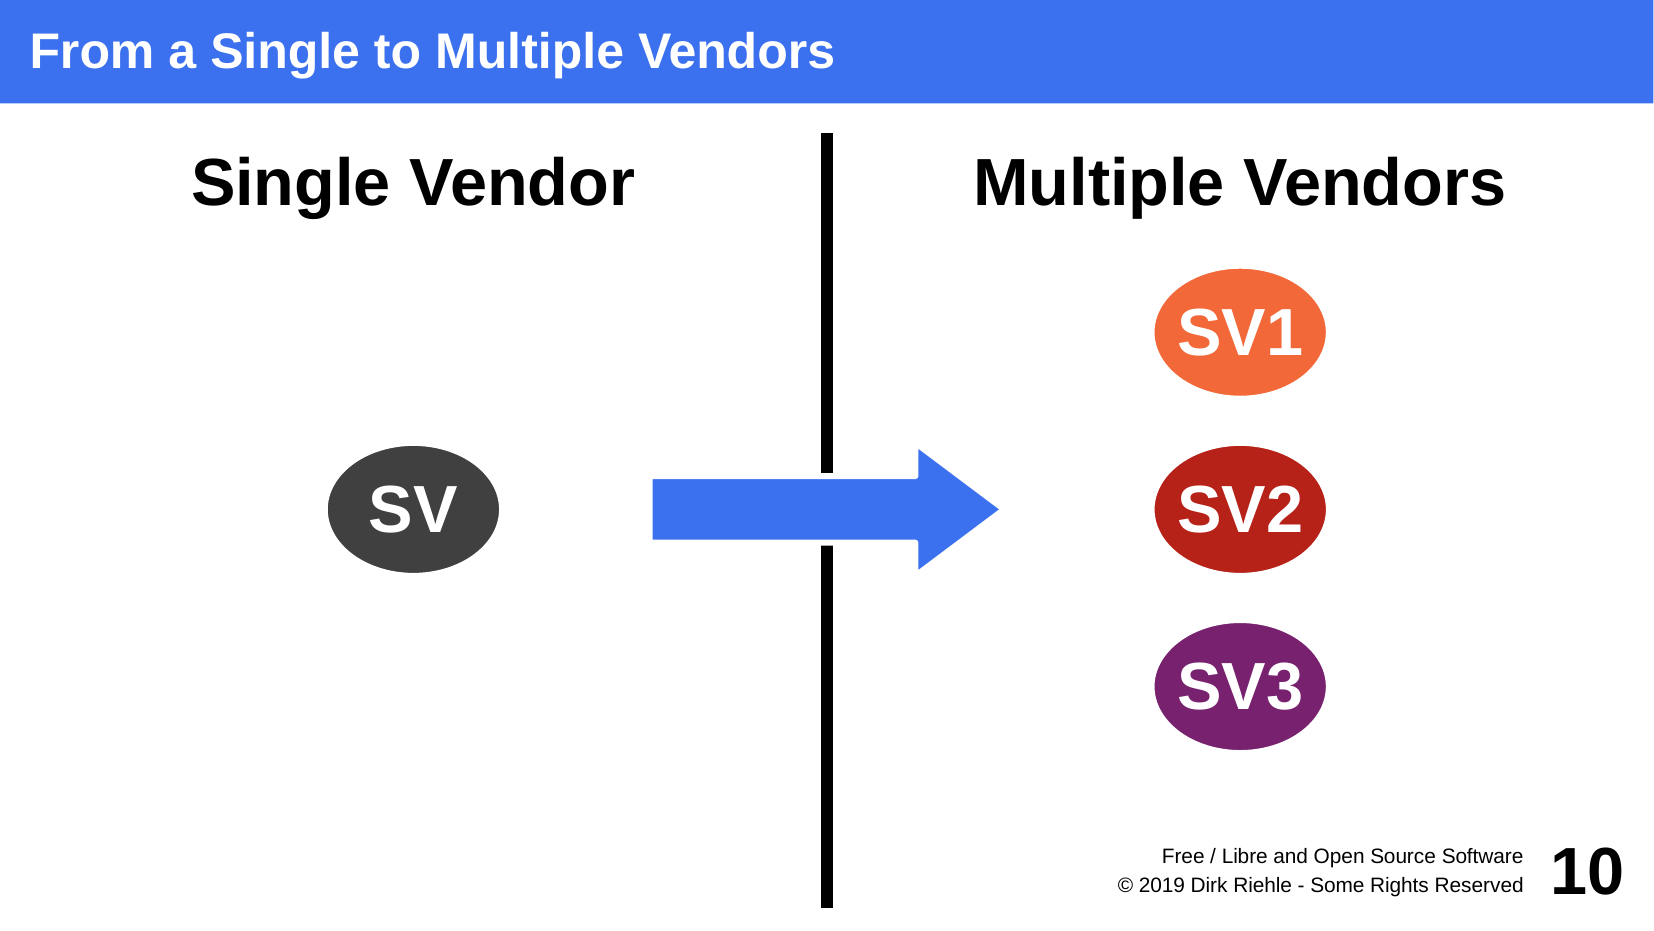

# From a Single to Multiple Vendors
Single Vendor
Multiple Vendors
SV1
SV
SV2
SV3
Free / Libre and Open Source Software
10
© 2019 Dirk Riehle - Some Rights Reserved